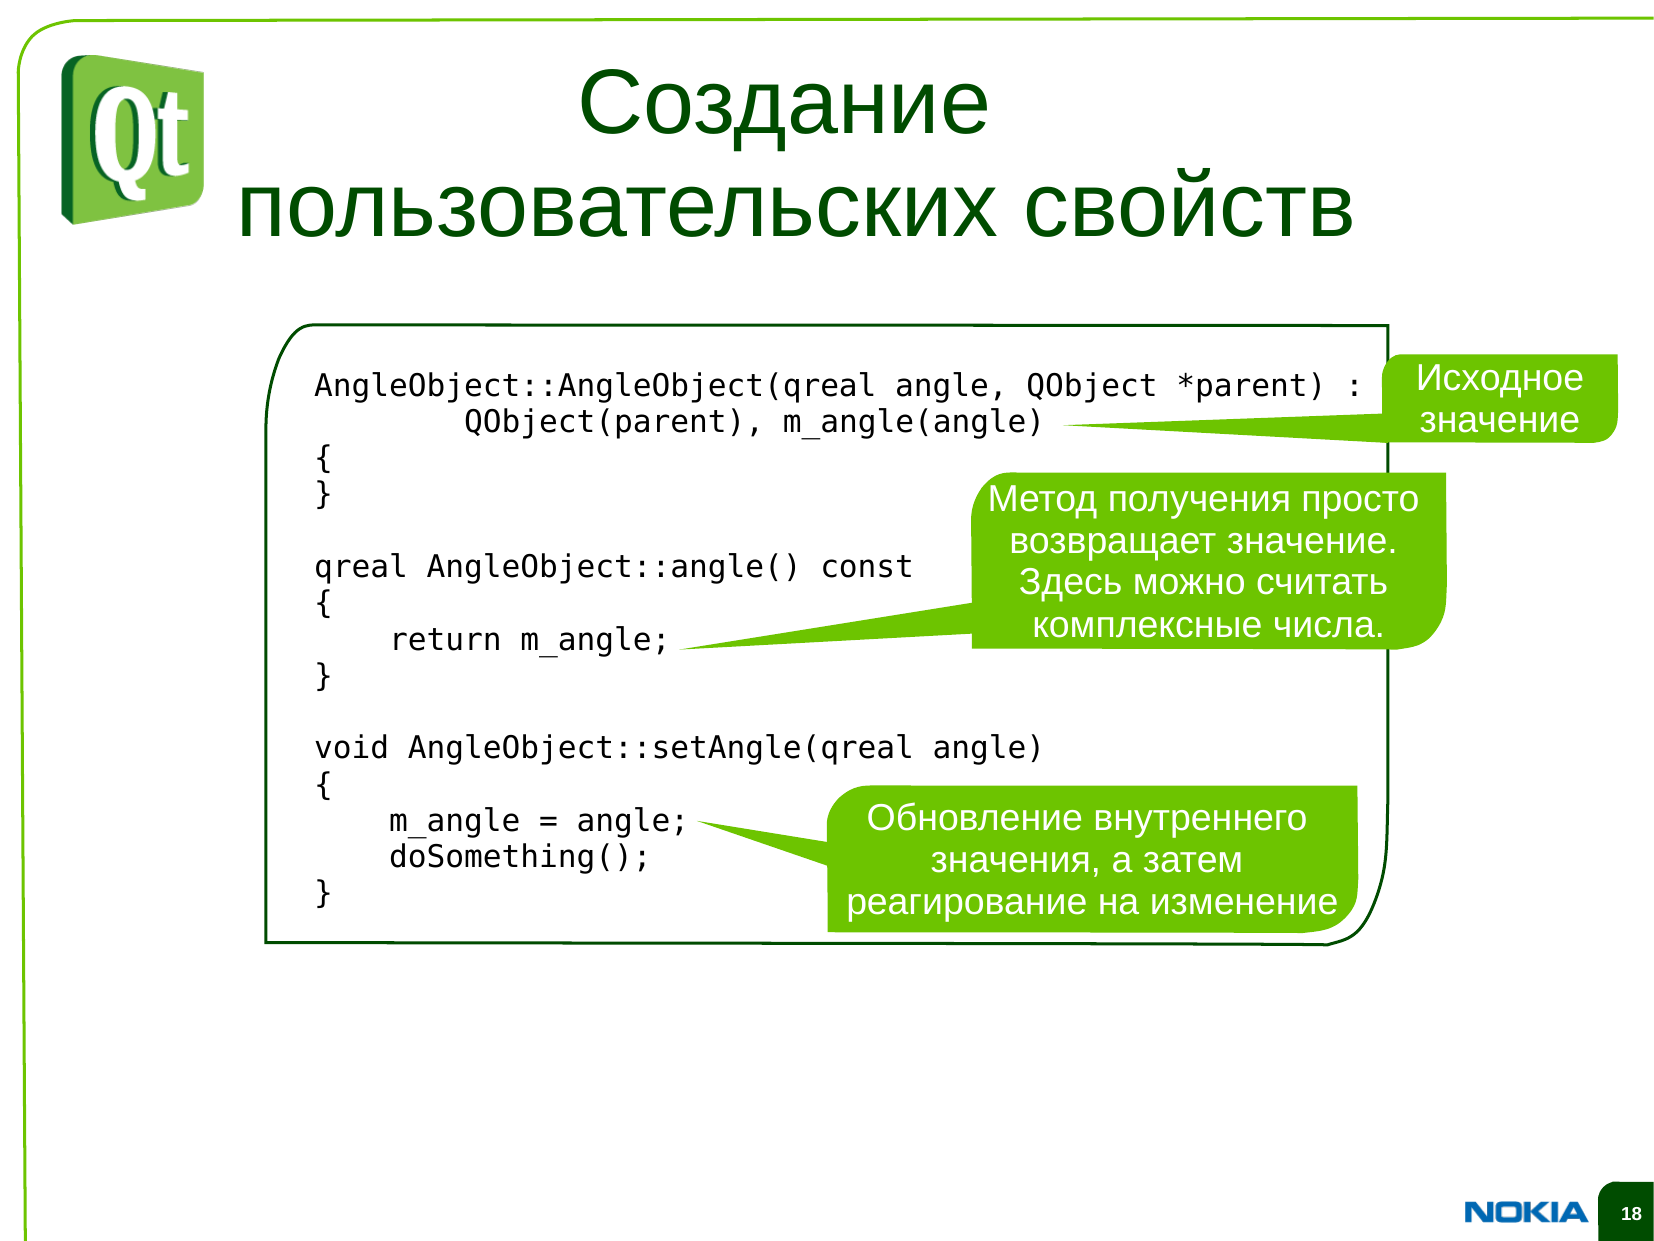

# Создание пользовательских свойств
Исходное
значение
AngleObject::AngleObject(qreal angle, QObject *parent) :
 QObject(parent), m_angle(angle)
{
}
qreal AngleObject::angle() const
{
 return m_angle;
}
void AngleObject::setAngle(qreal angle)
{
 m_angle = angle;
 doSomething();
}
Метод получения просто
возвращает значение.
Здесь можно считать
комплексные числа.
Обновление внутреннего
значения, а затем
реагирование на изменение